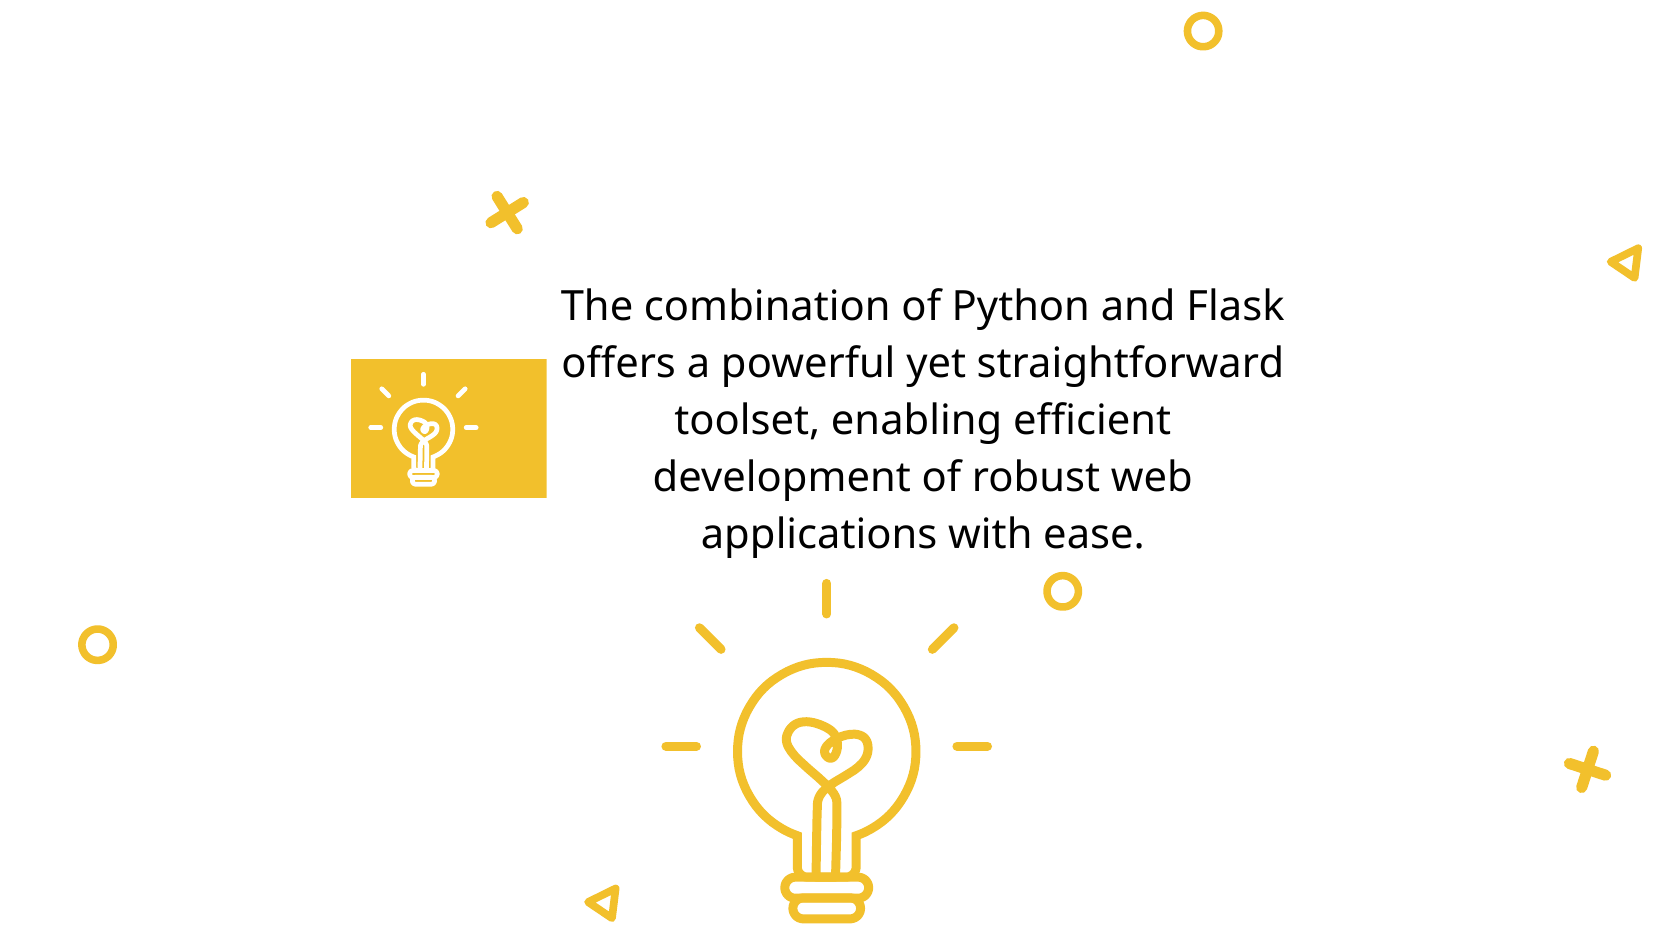

The combination of Python and Flask offers a powerful yet straightforward toolset, enabling efficient development of robust web applications with ease.